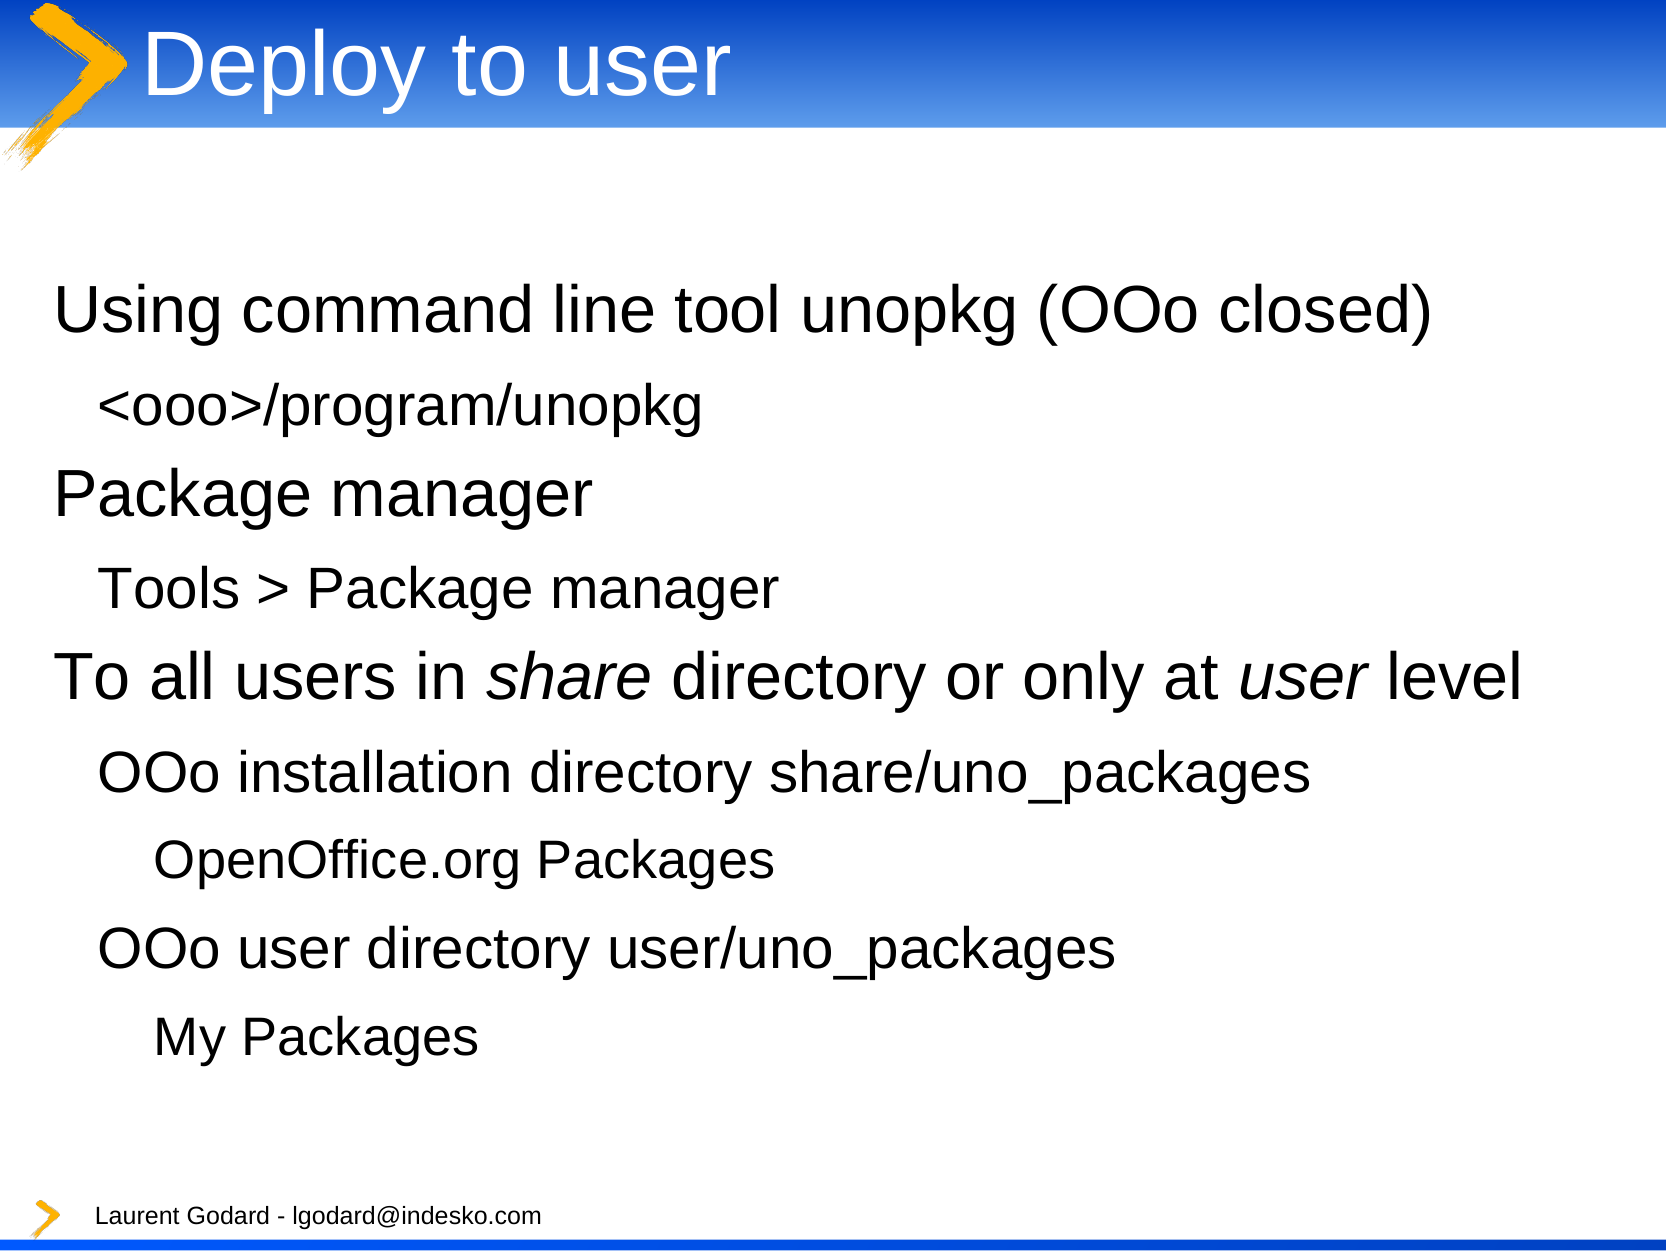

# Deploy to user
Using command line tool unopkg (OOo closed)
<ooo>/program/unopkg
Package manager
Tools > Package manager
To all users in share directory or only at user level
OOo installation directory share/uno_packages
OpenOffice.org Packages
OOo user directory user/uno_packages
My Packages